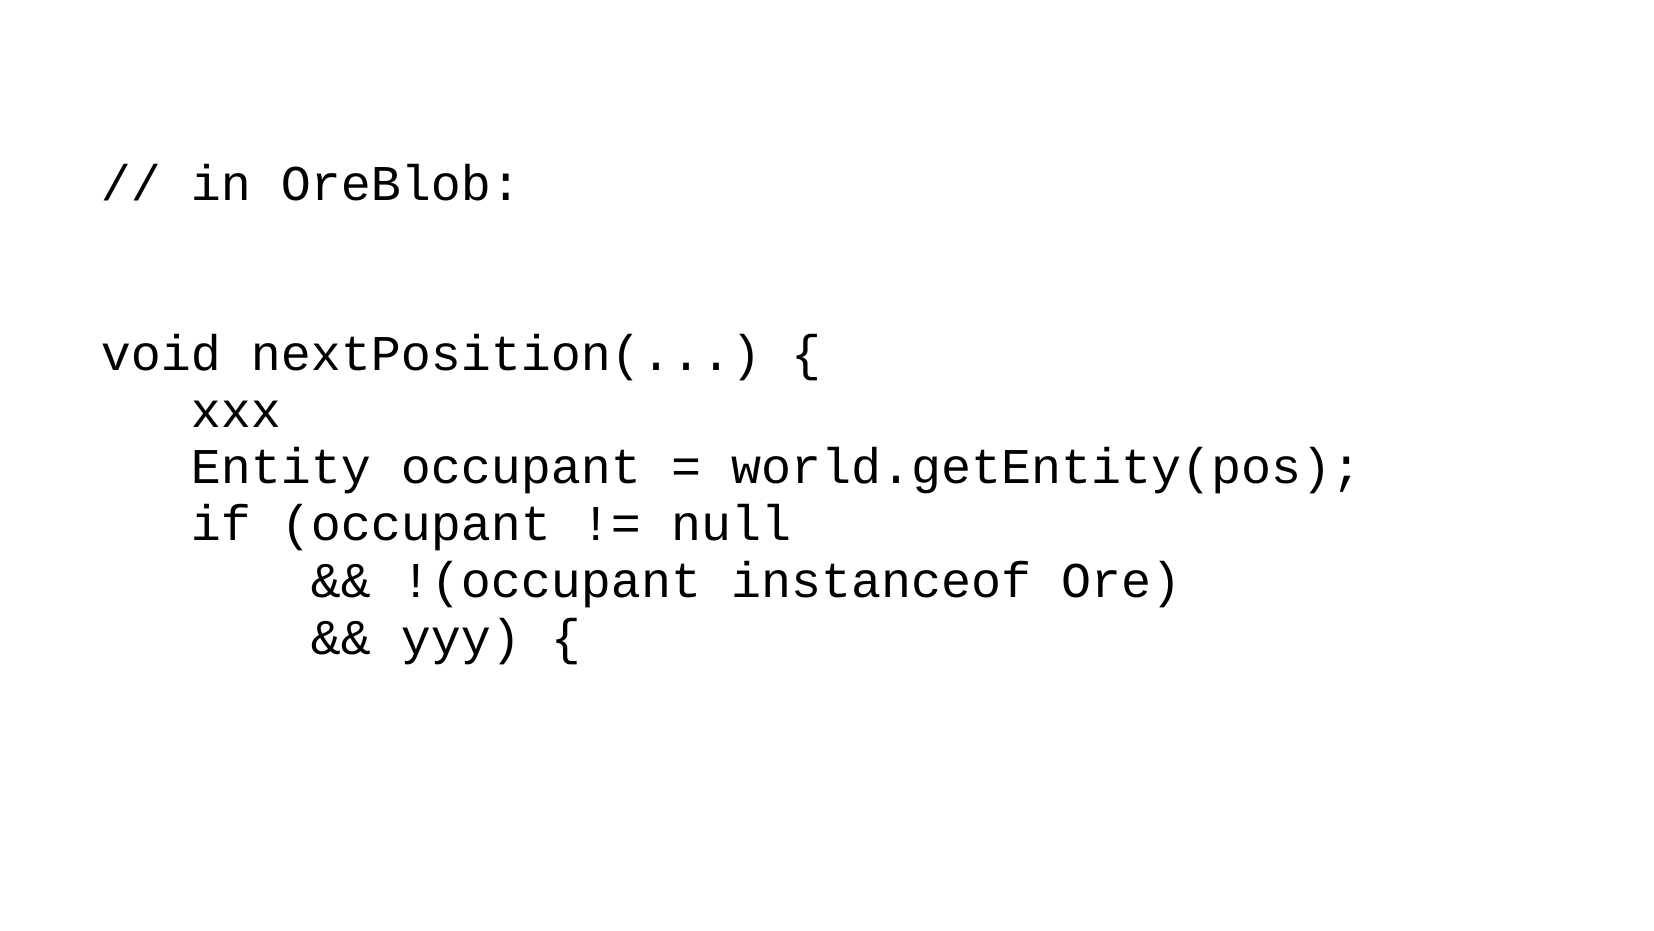

# // in OreBlob: void nextPosition(...) { xxx Entity occupant = world.getEntity(pos); if (occupant != null && !(occupant instanceof Ore) && yyy) {